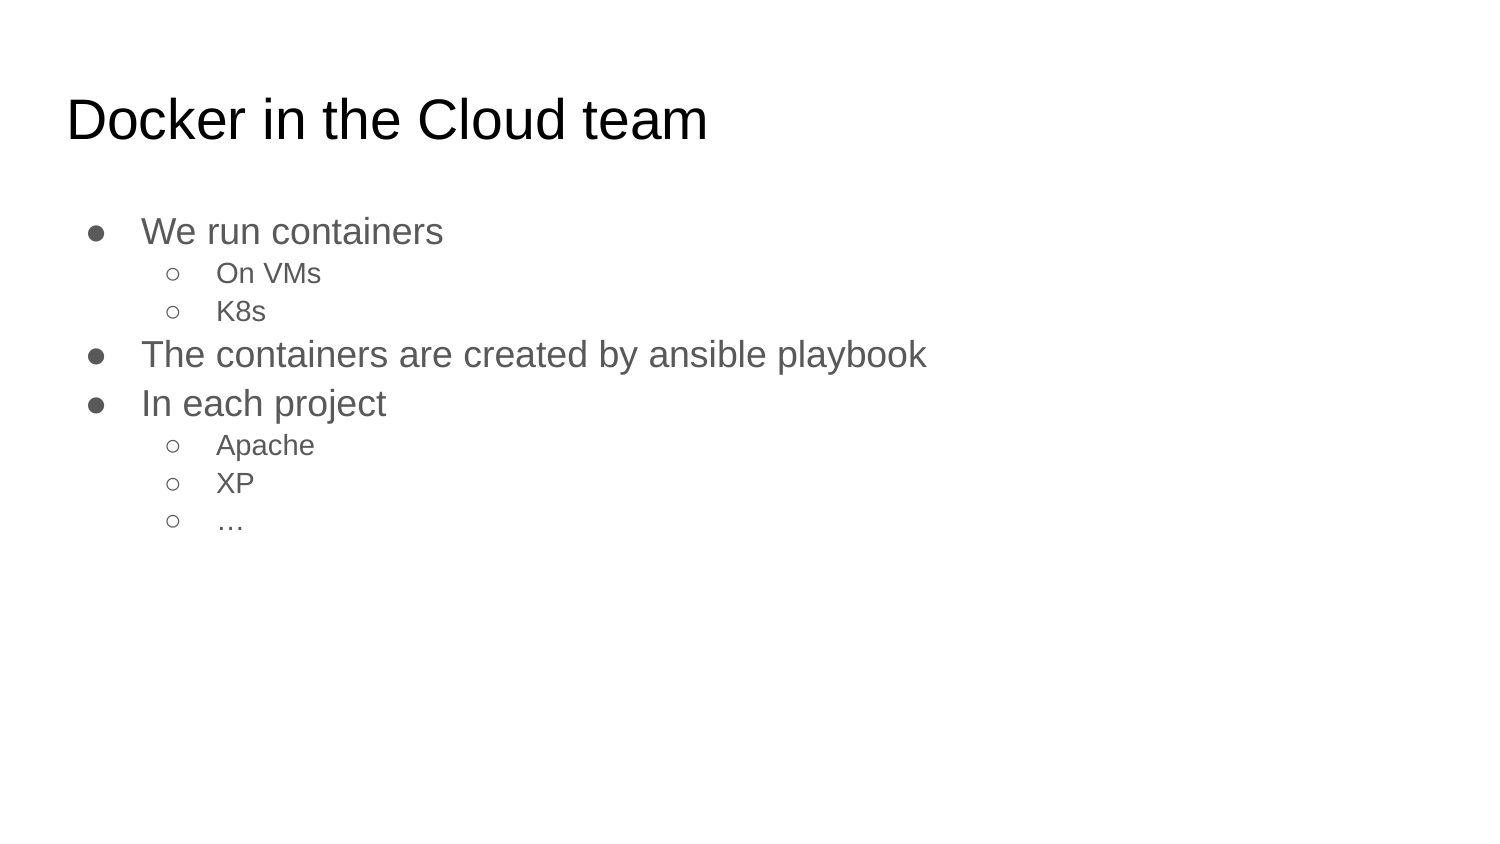

# Docker in the Cloud team
We run containers
On VMs
K8s
The containers are created by ansible playbook
In each project
Apache
XP
…